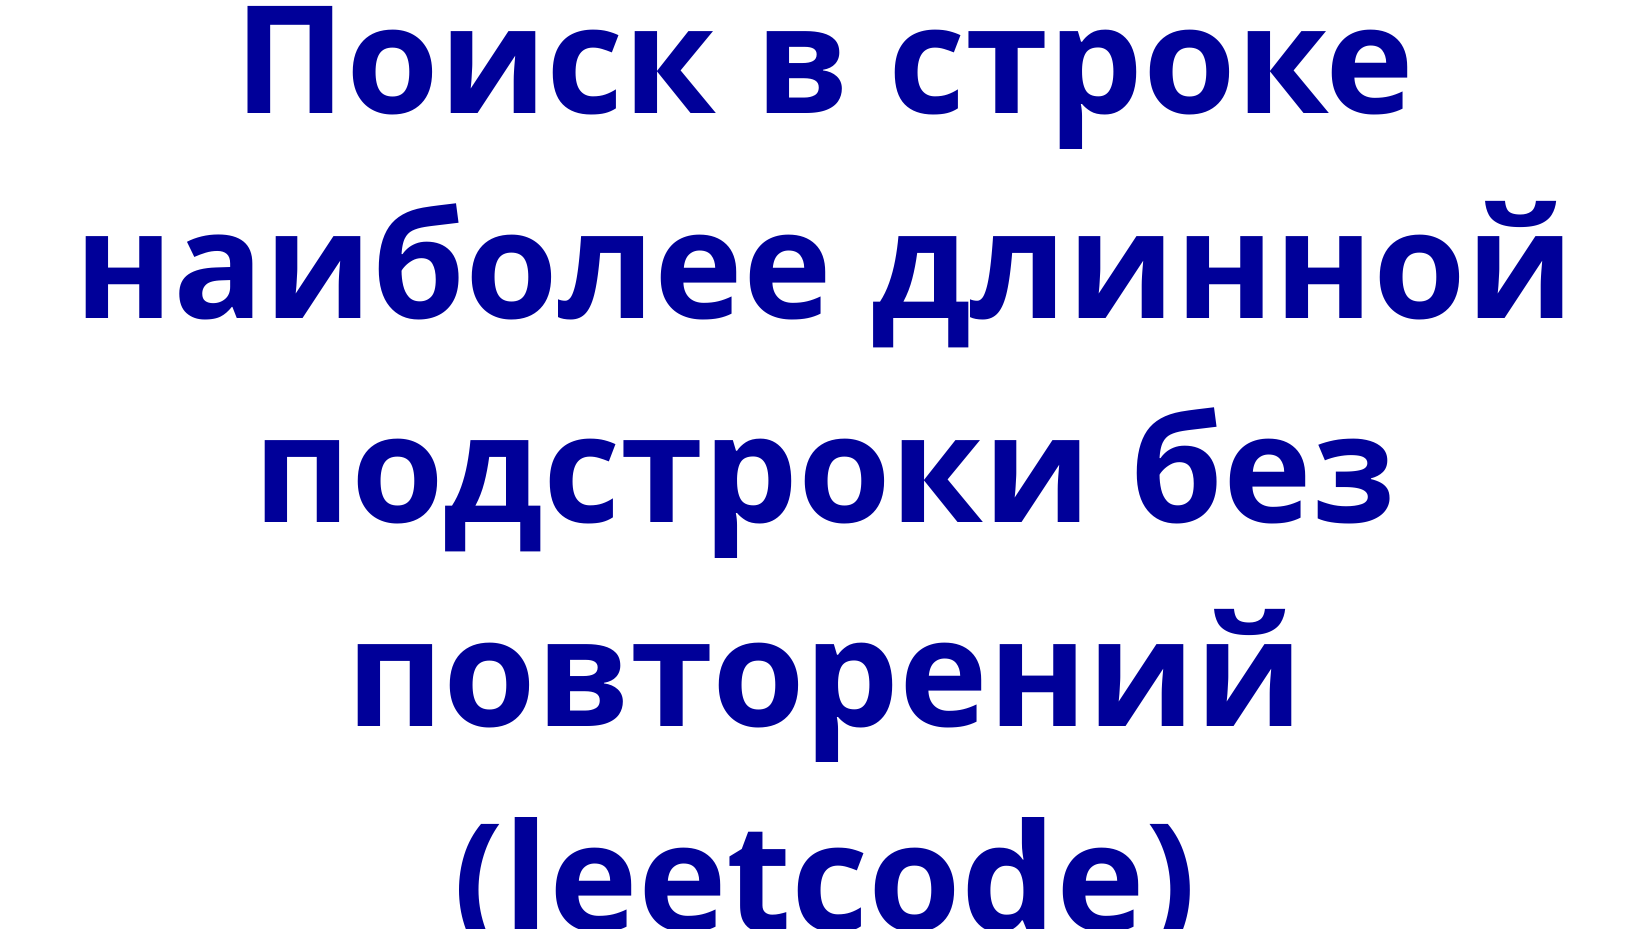

# Поиск в строке наиболее длинной подстроки без повторений (leetcode)